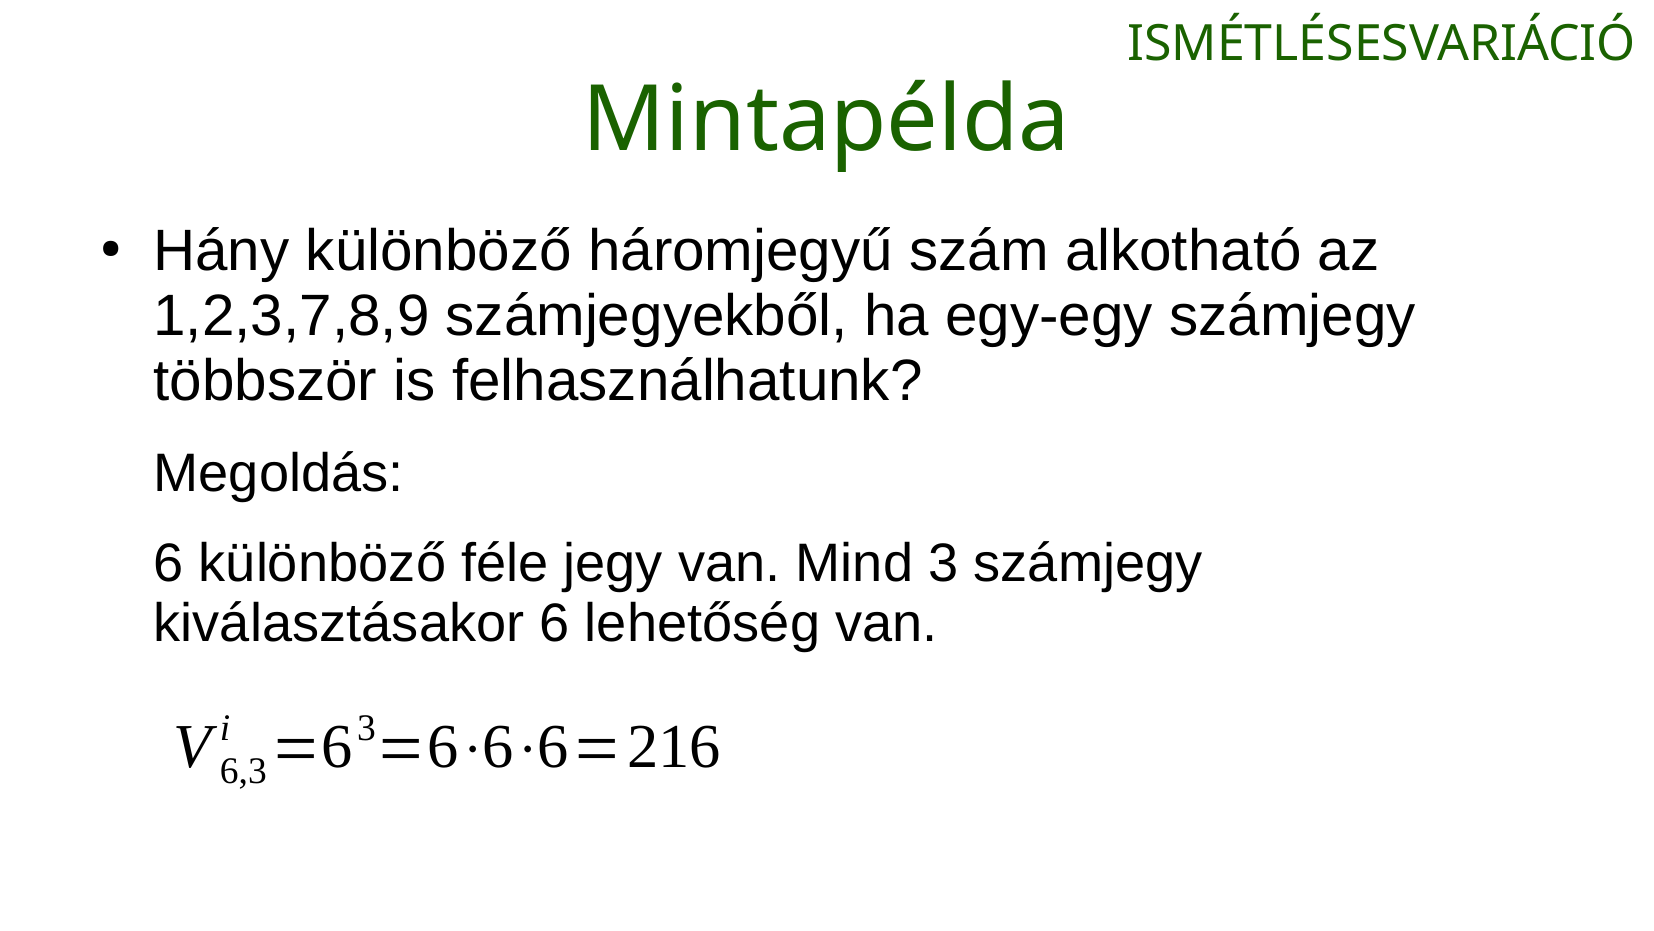

# ISMÉTLÉSESVARIÁCIÓ
Mintapélda
Hány különböző háromjegyű szám alkotható az 1,2,3,7,8,9 számjegyekből, ha egy-egy számjegy többször is felhasználhatunk?
Megoldás:
6 különböző féle jegy van. Mind 3 számjegy kiválasztásakor 6 lehetőség van.